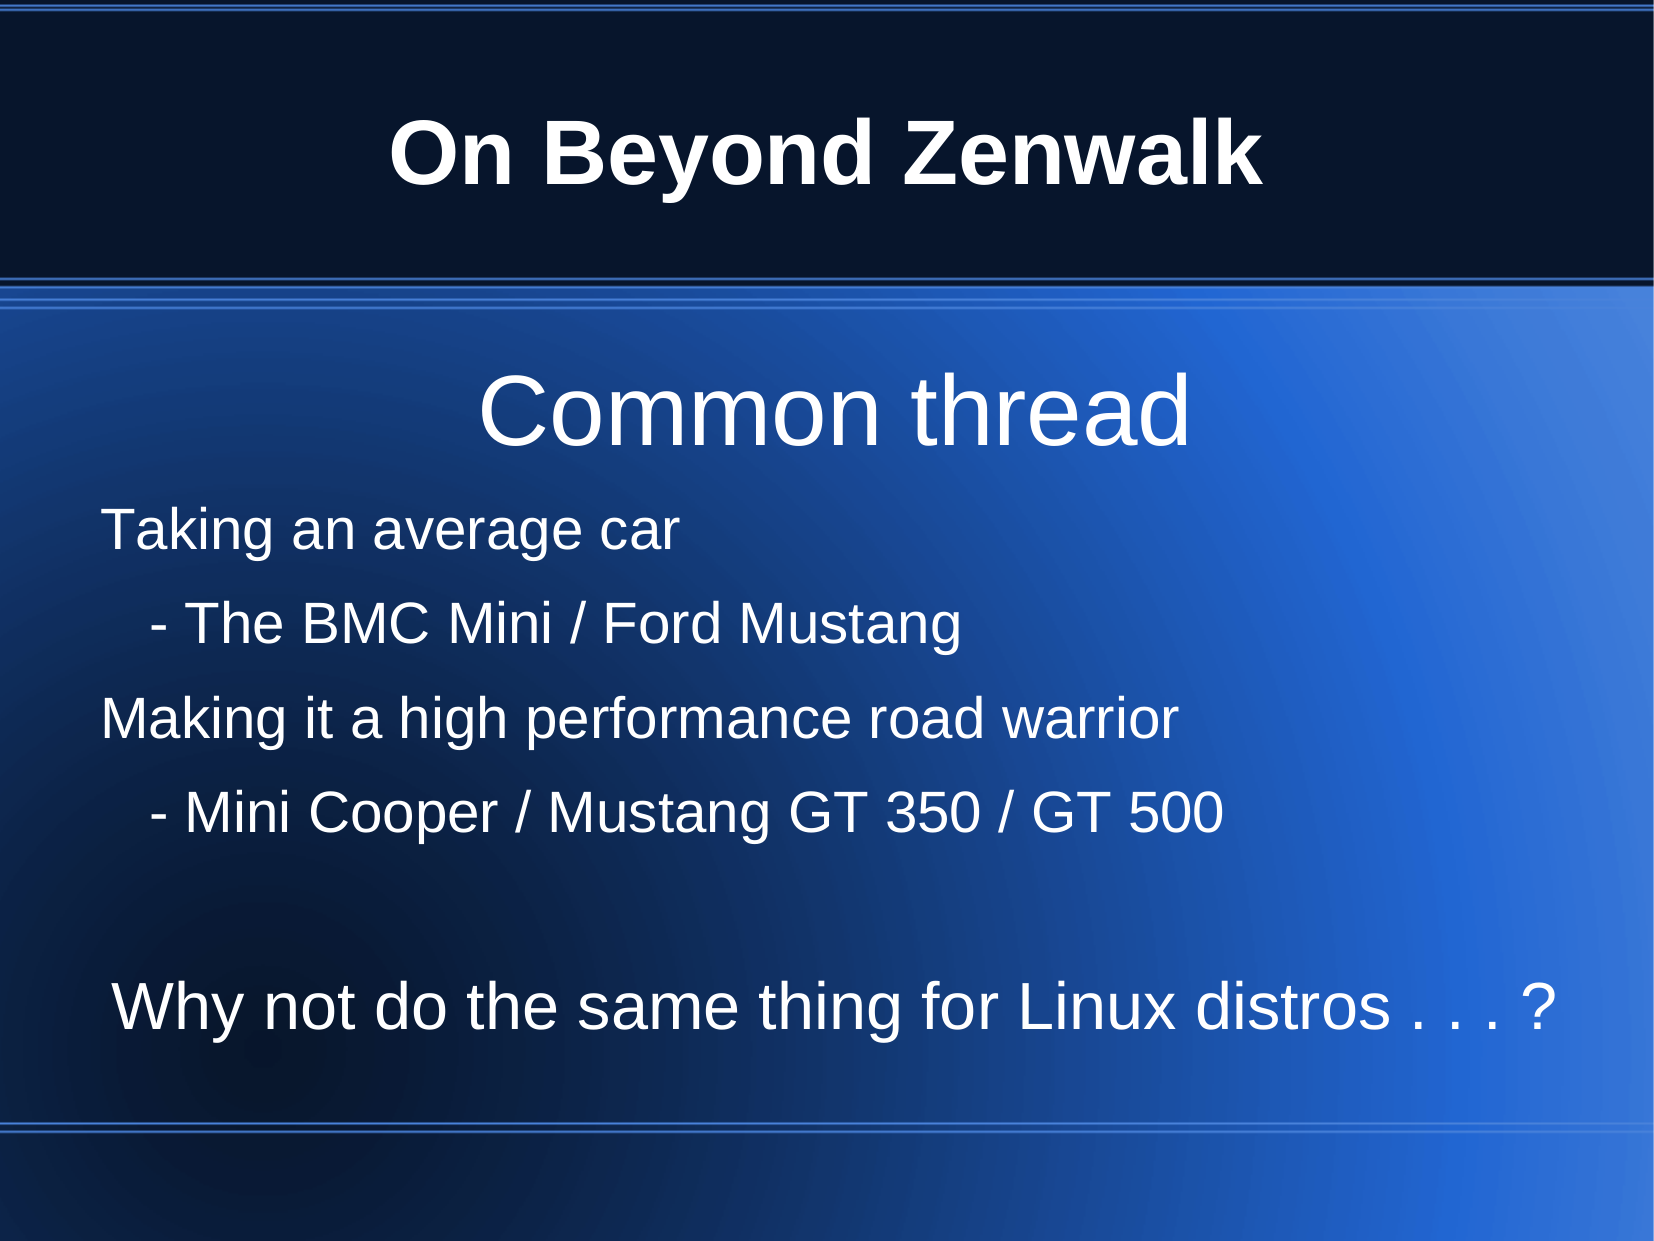

# On Beyond Zenwalk
Common thread
Taking an average car
 - The BMC Mini / Ford Mustang
Making it a high performance road warrior
 - Mini Cooper / Mustang GT 350 / GT 500
Why not do the same thing for Linux distros . . . ?